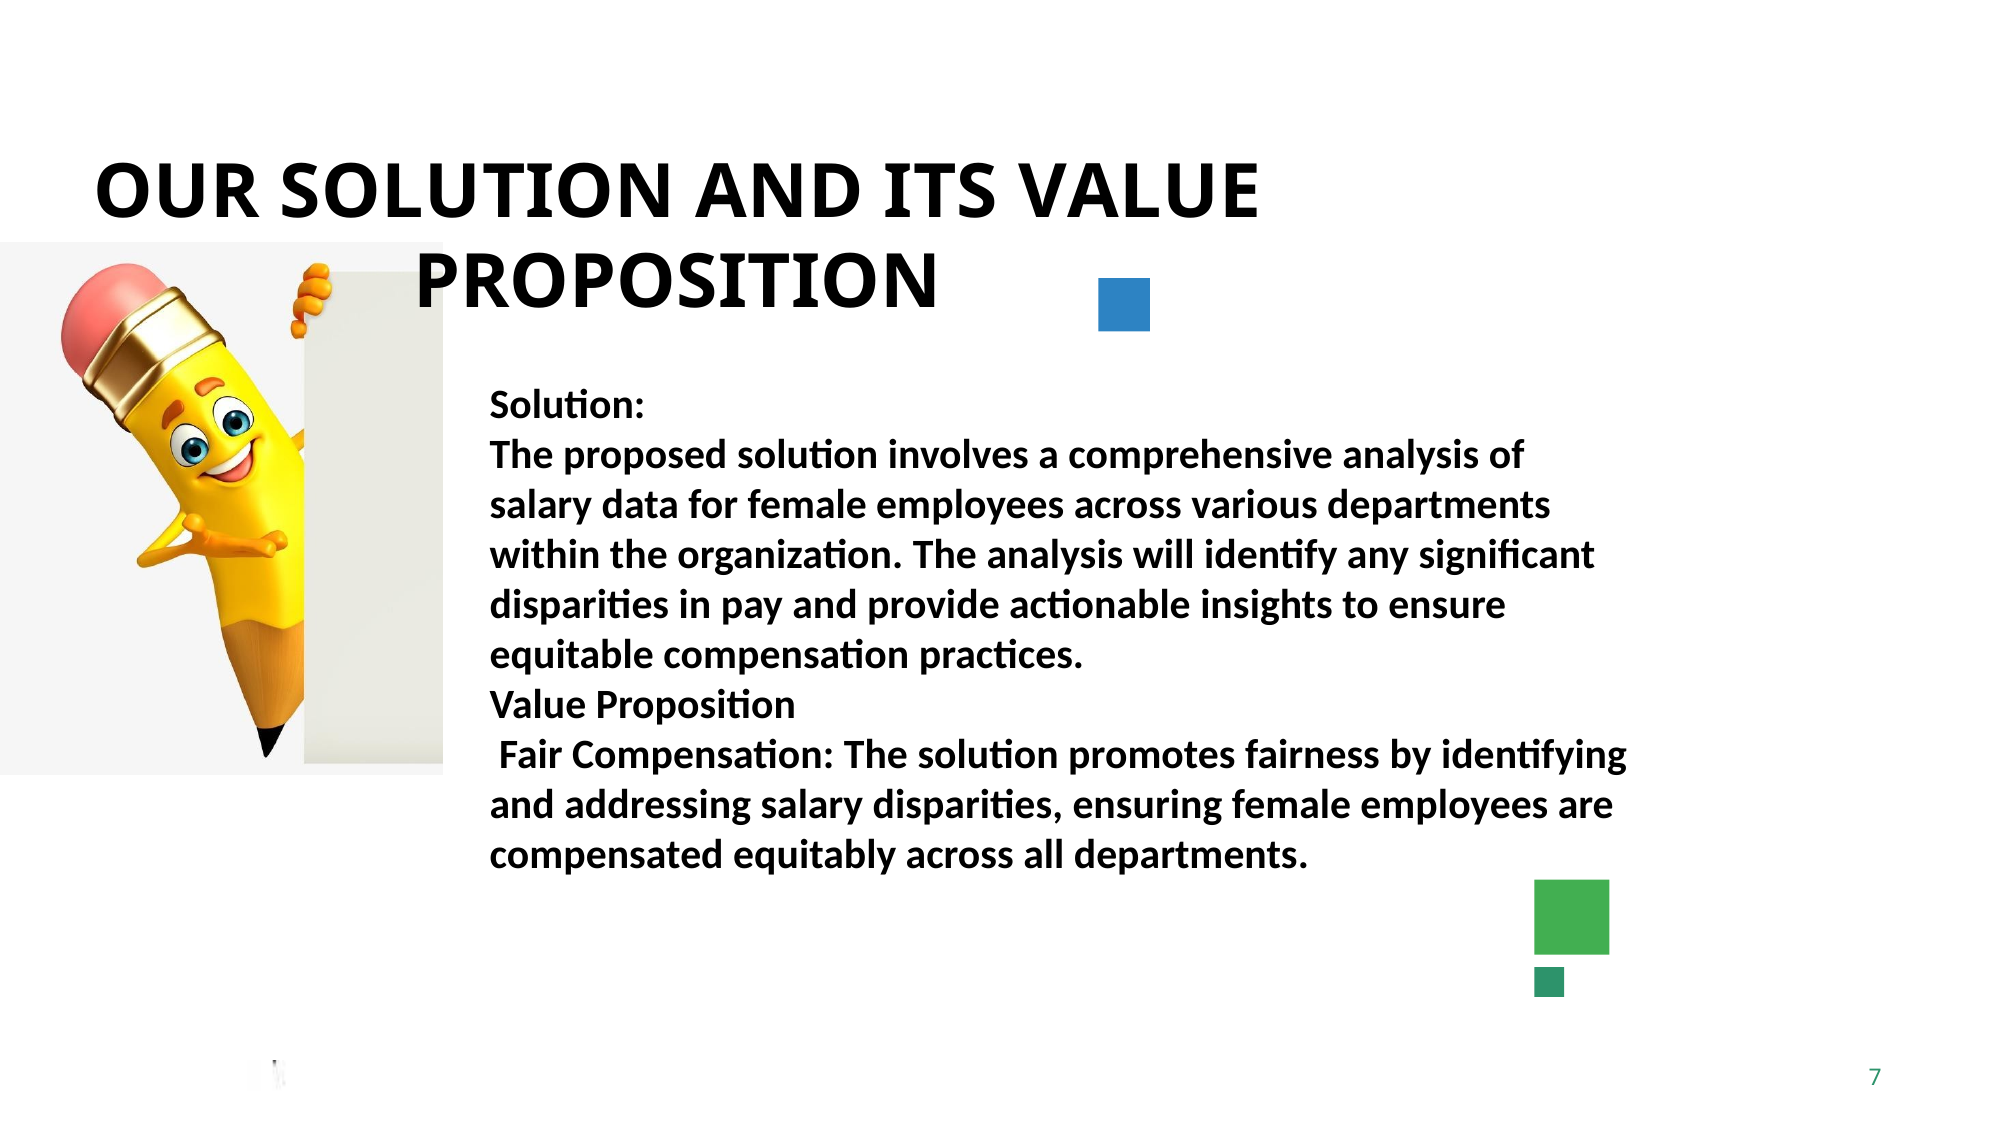

# OUR SOLUTION AND ITS VALUE PROPOSITION
Solution:
The proposed solution involves a comprehensive analysis of salary data for female employees across various departments within the organization. The analysis will identify any significant disparities in pay and provide actionable insights to ensure equitable compensation practices.
Value Proposition
 Fair Compensation: The solution promotes fairness by identifying and addressing salary disparities, ensuring female employees are compensated equitably across all departments.